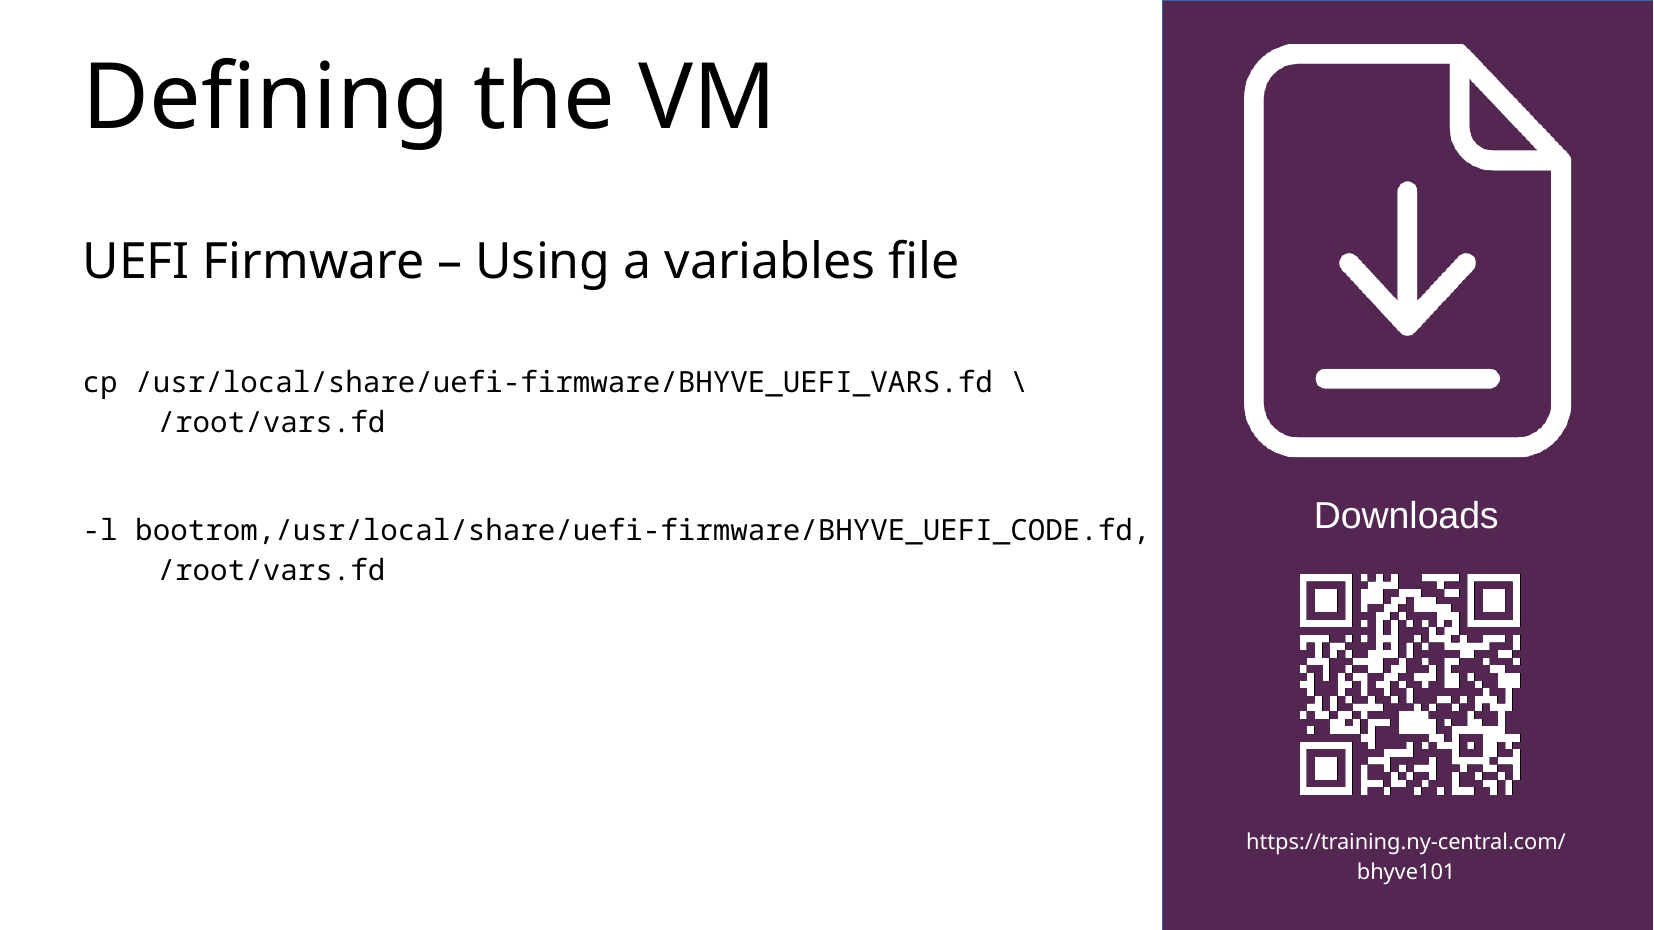

# Defining the VM
UEFI Firmware – Using a variables file
cp /usr/local/share/uefi-firmware/BHYVE_UEFI_VARS.fd \
	/root/vars.fd
-l bootrom,/usr/local/share/uefi-firmware/BHYVE_UEFI_CODE.fd,
	/root/vars.fd
Downloads
https://training.ny-central.com/bhyve101